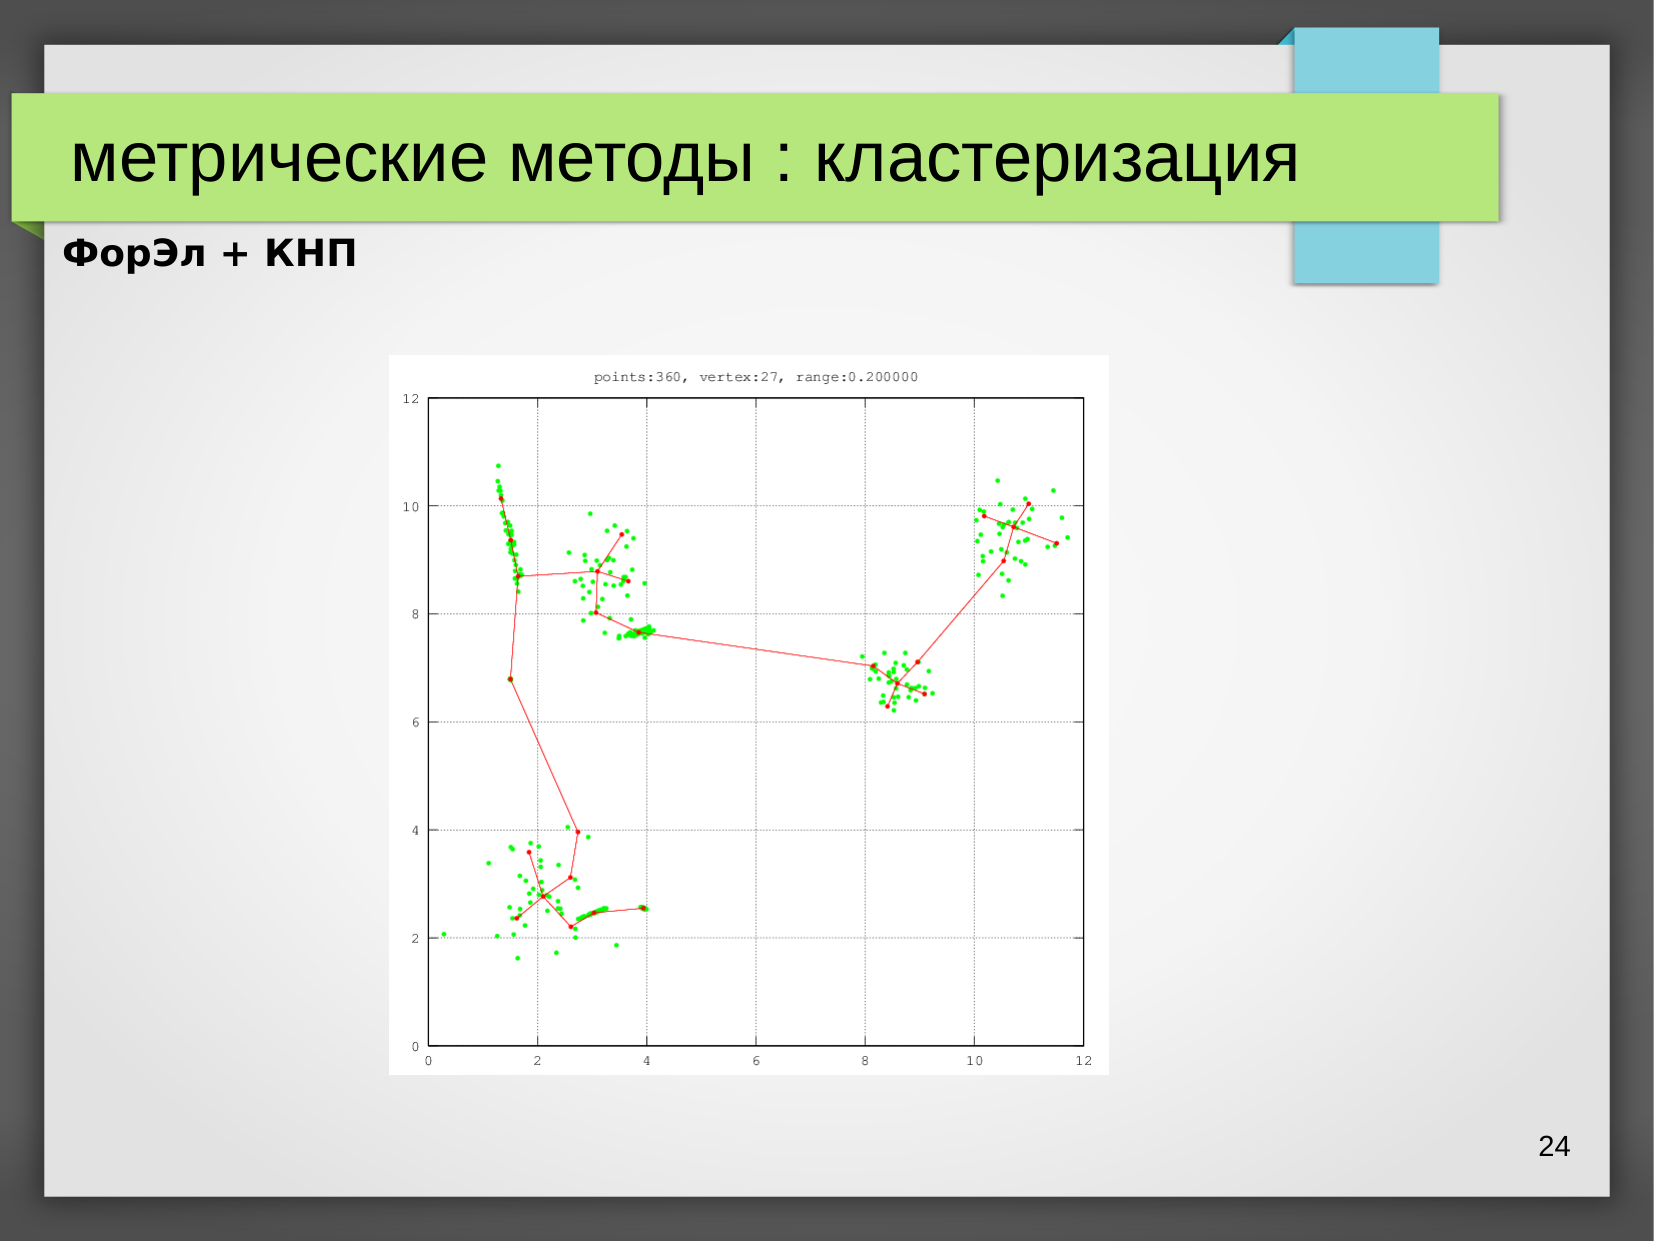

# метрические методы : кластеризация
ФорЭл + КНП
24